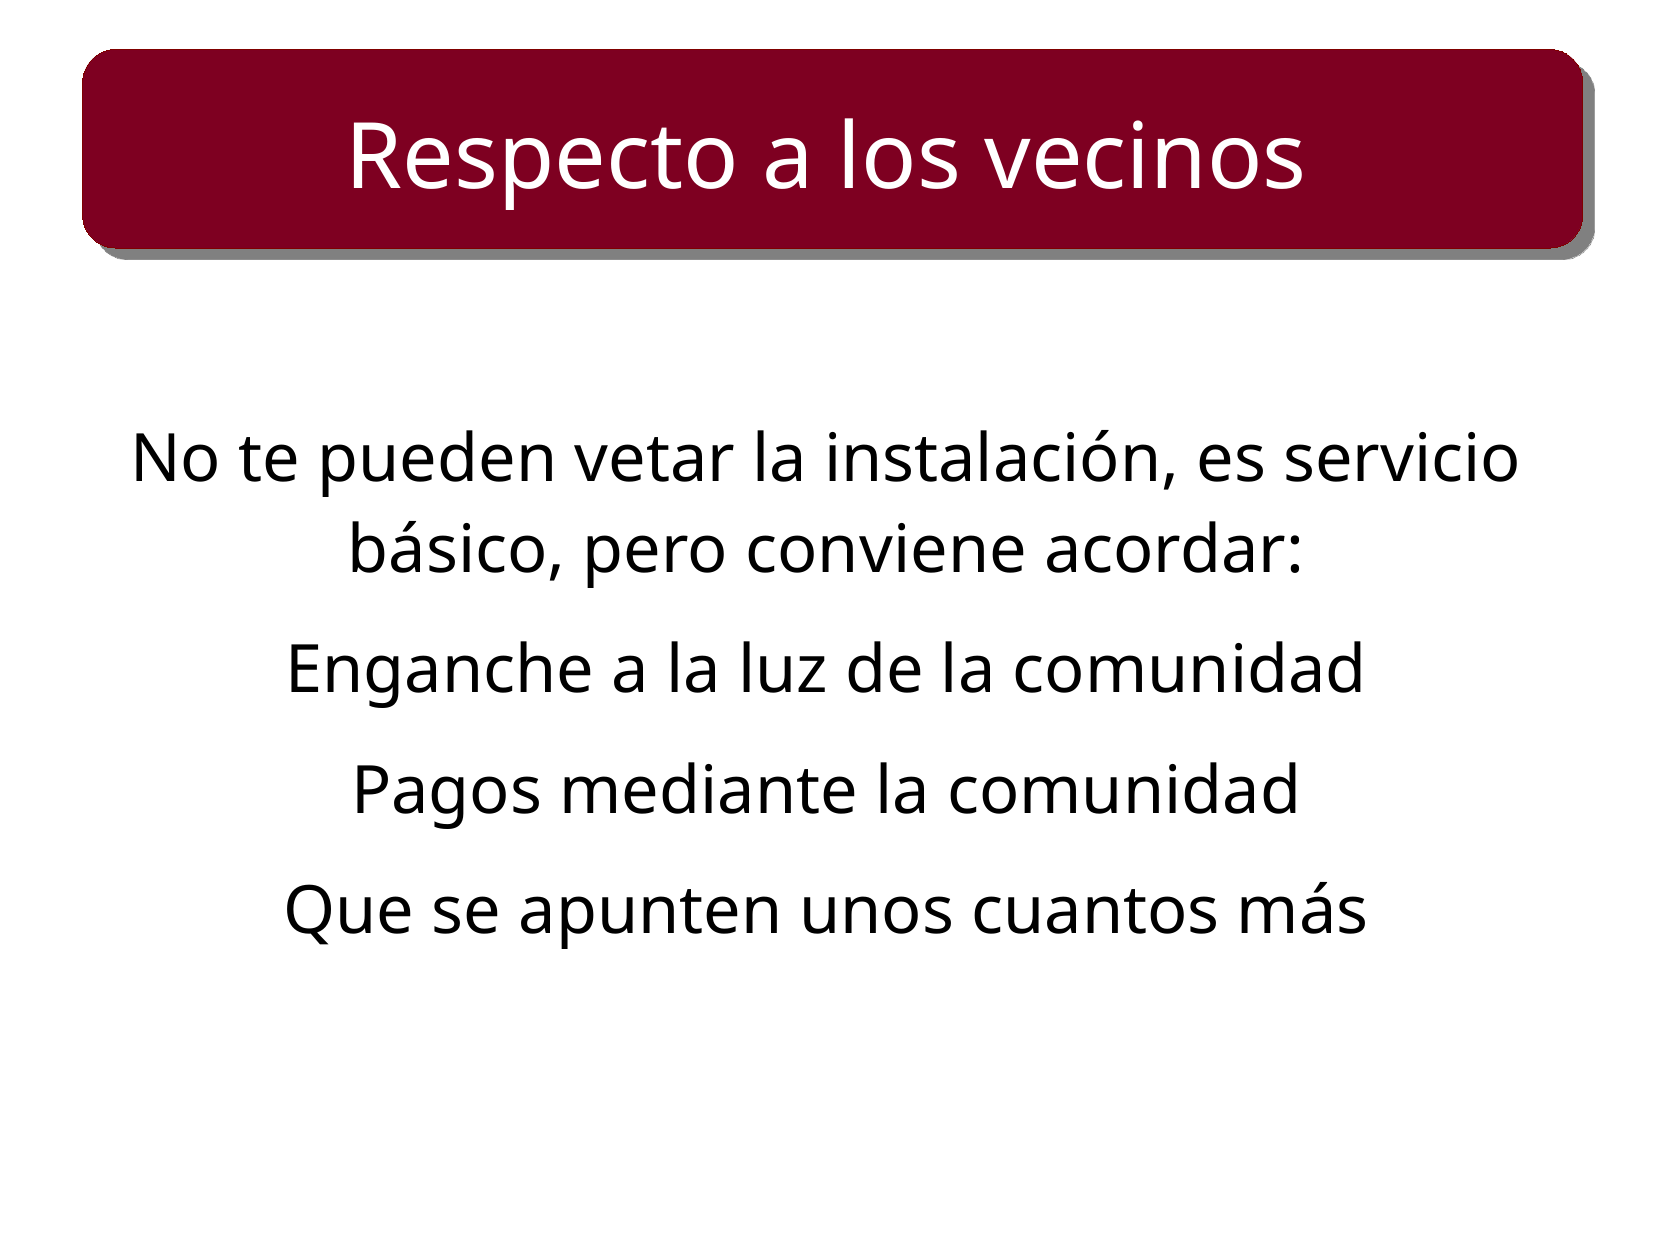

# Respecto a los vecinos
No te pueden vetar la instalación, es servicio básico, pero conviene acordar:
Enganche a la luz de la comunidad
Pagos mediante la comunidad
Que se apunten unos cuantos más